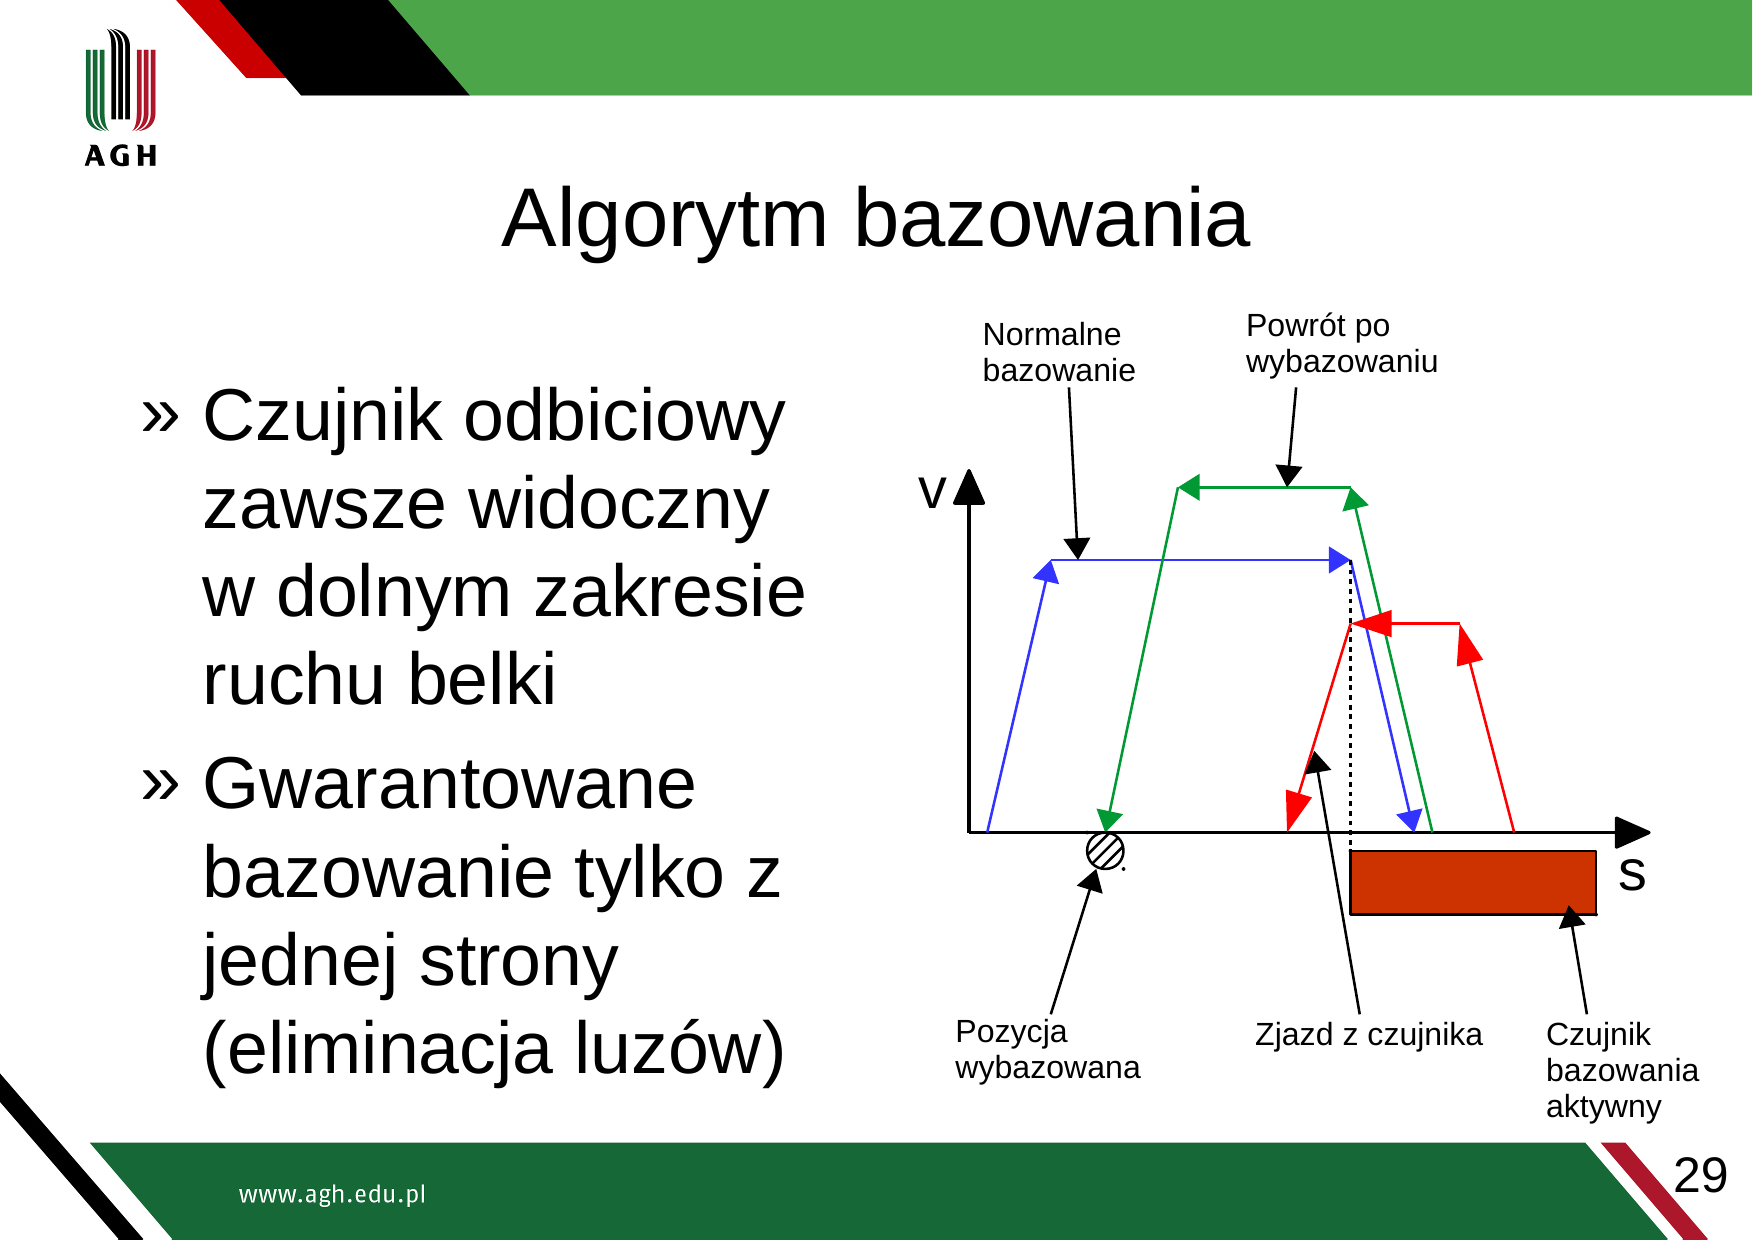

# Algorytm bazowania
Czujnik odbiciowy zawsze widoczny w dolnym zakresie ruchu belki
Gwarantowane bazowanie tylko z jednej strony (eliminacja luzów)
29